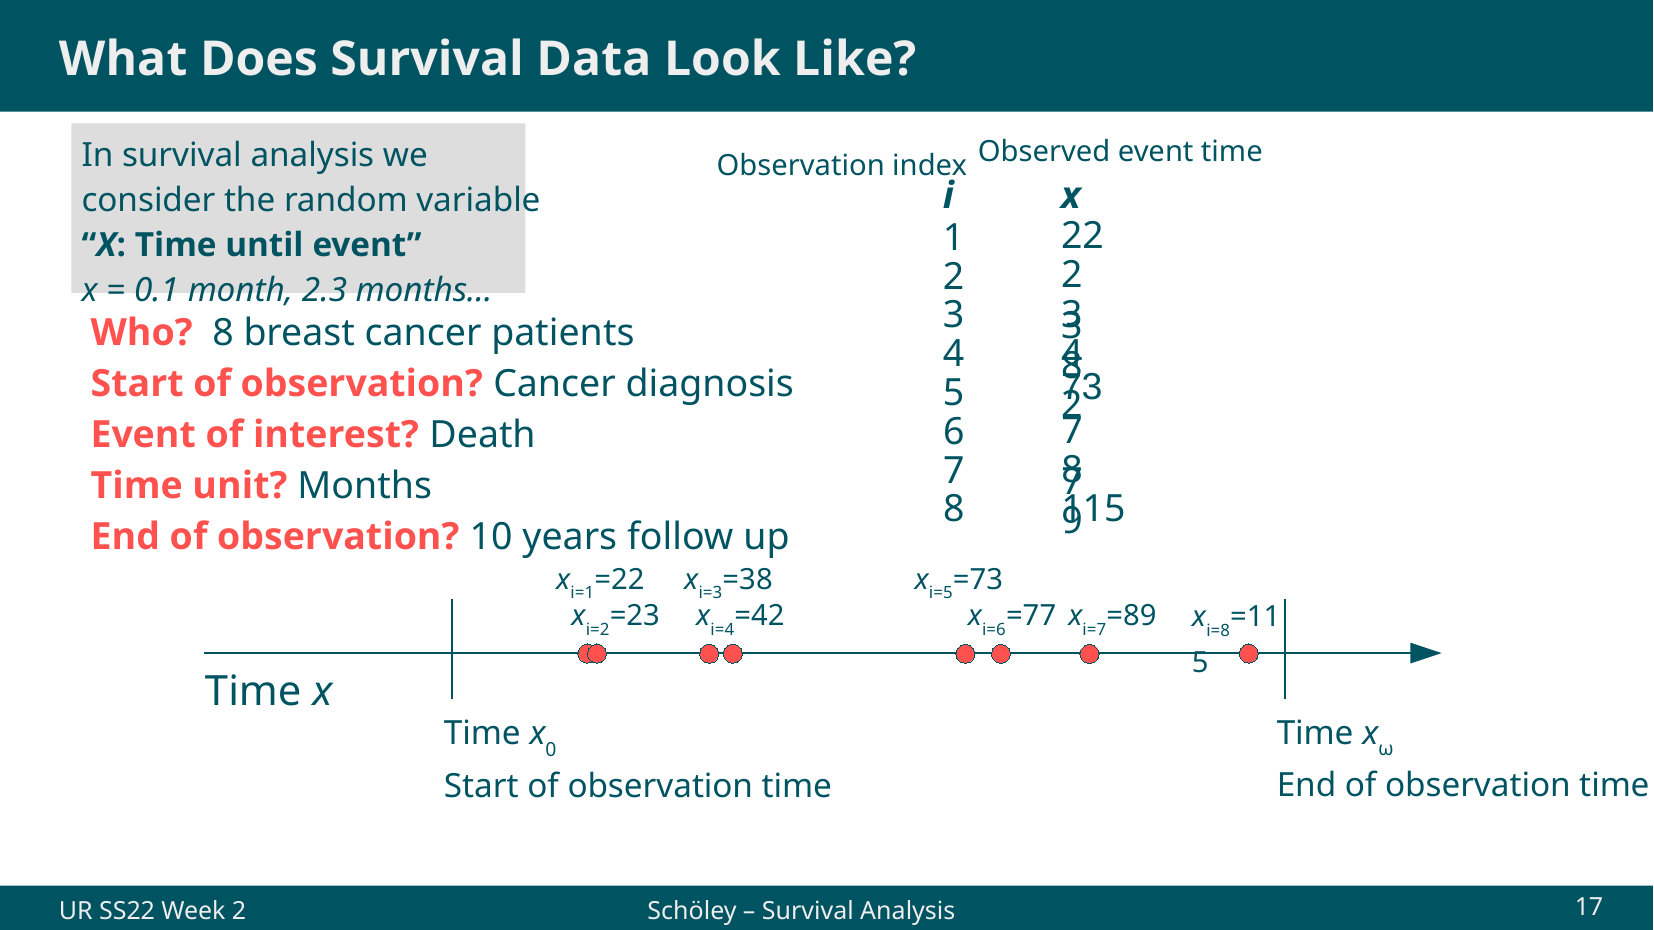

# What Does Survival Data Look Like?
In survival analysis we
consider the random variable
“X: Time until event”
x = 0.1 month, 2.3 months…
Observed event time
Observation index
i
x
22
1
23
2
38
3
Who? 8 breast cancer patients
Start of observation? Cancer diagnosis
Event of interest? Death
Time unit? Months
End of observation? 10 years follow up
42
4
5
73
77
6
89
7
8
115
xi=1=22
xi=3=38
xi=5=73
xi=2=23
xi=4=42
xi=6=77
xi=7=89
xi=8=115
Time x
Time xω
End of observation time
Time x0
Start of observation time
17
UR SS22 Week 2
Schöley – Survival Analysis